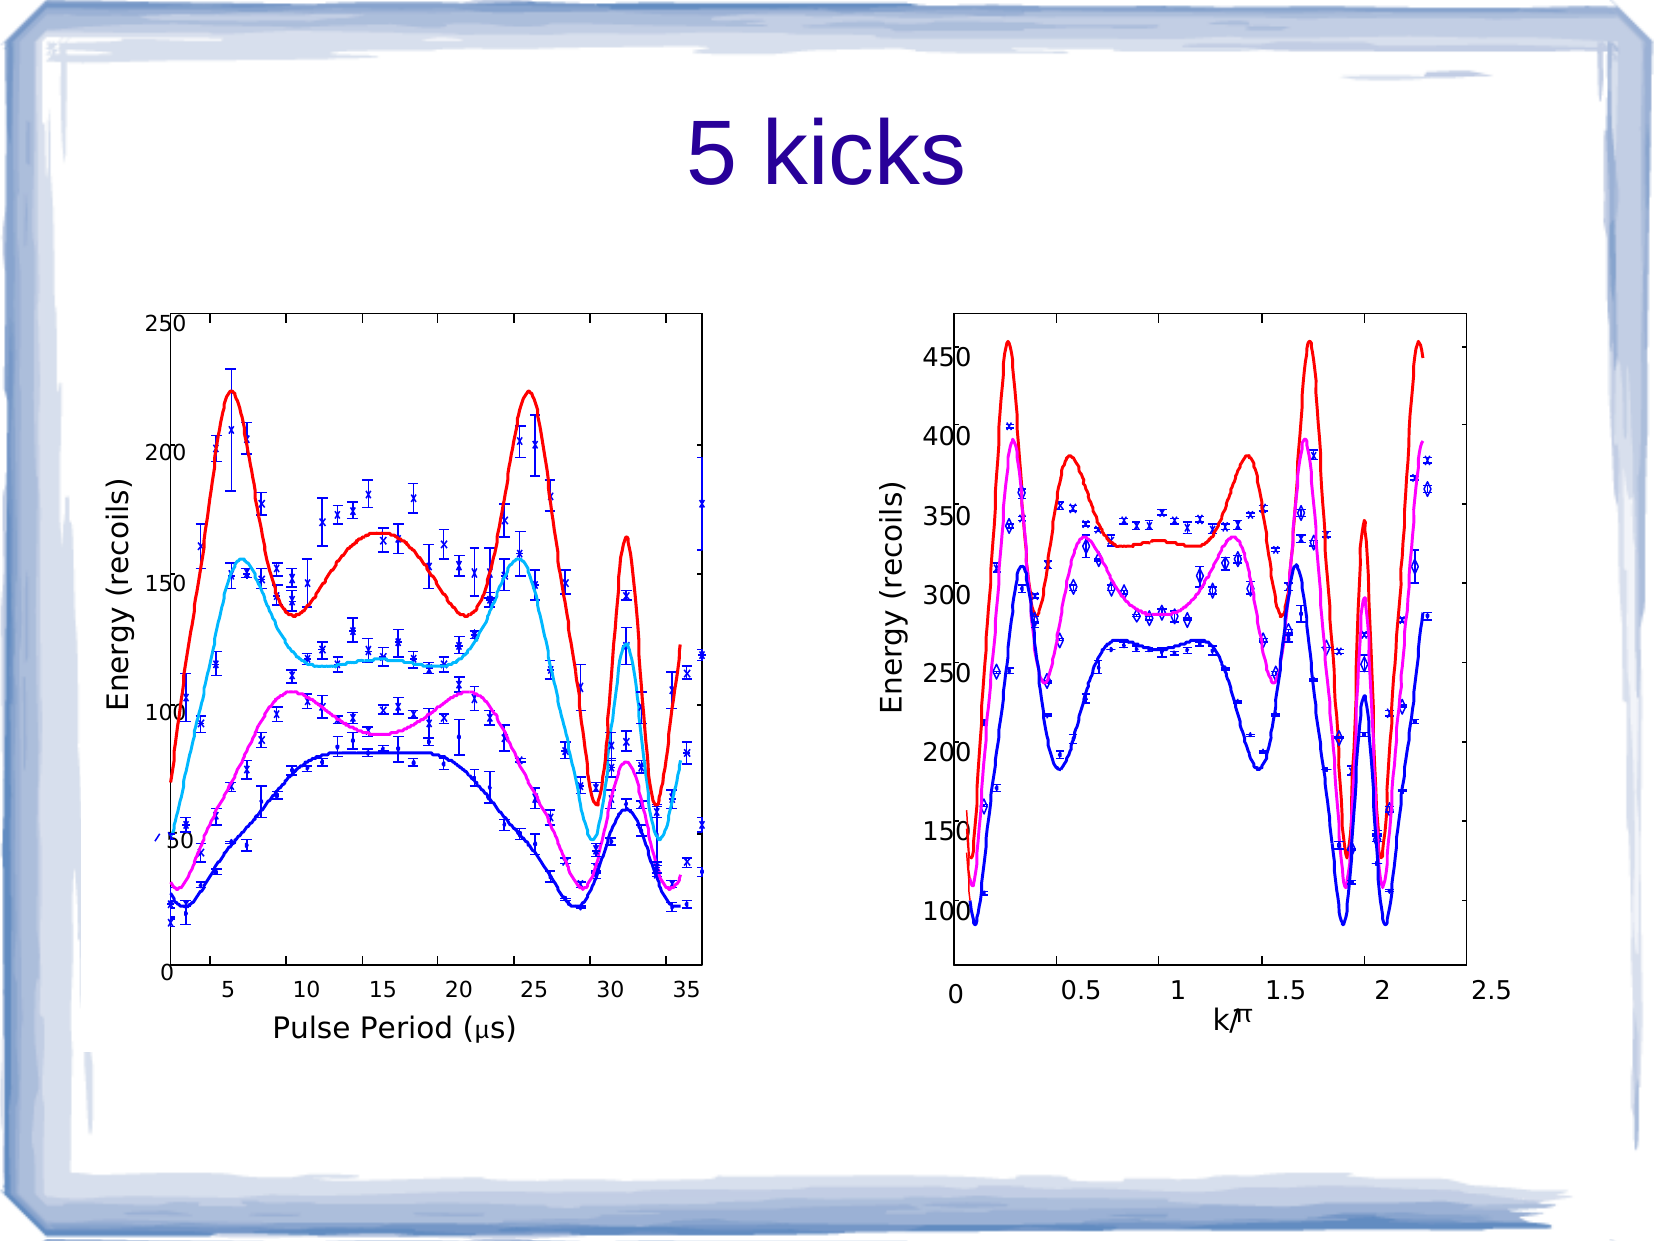

# 5 kicks
250
450
400
200
350
150
Energy (recoils)
Energy (recoils)
300
250
100
200
150
50
100
0
0.5
1
1.5
2
2.5
5
10
15
20
25
30
35
0

k/
Pulse Period (s)